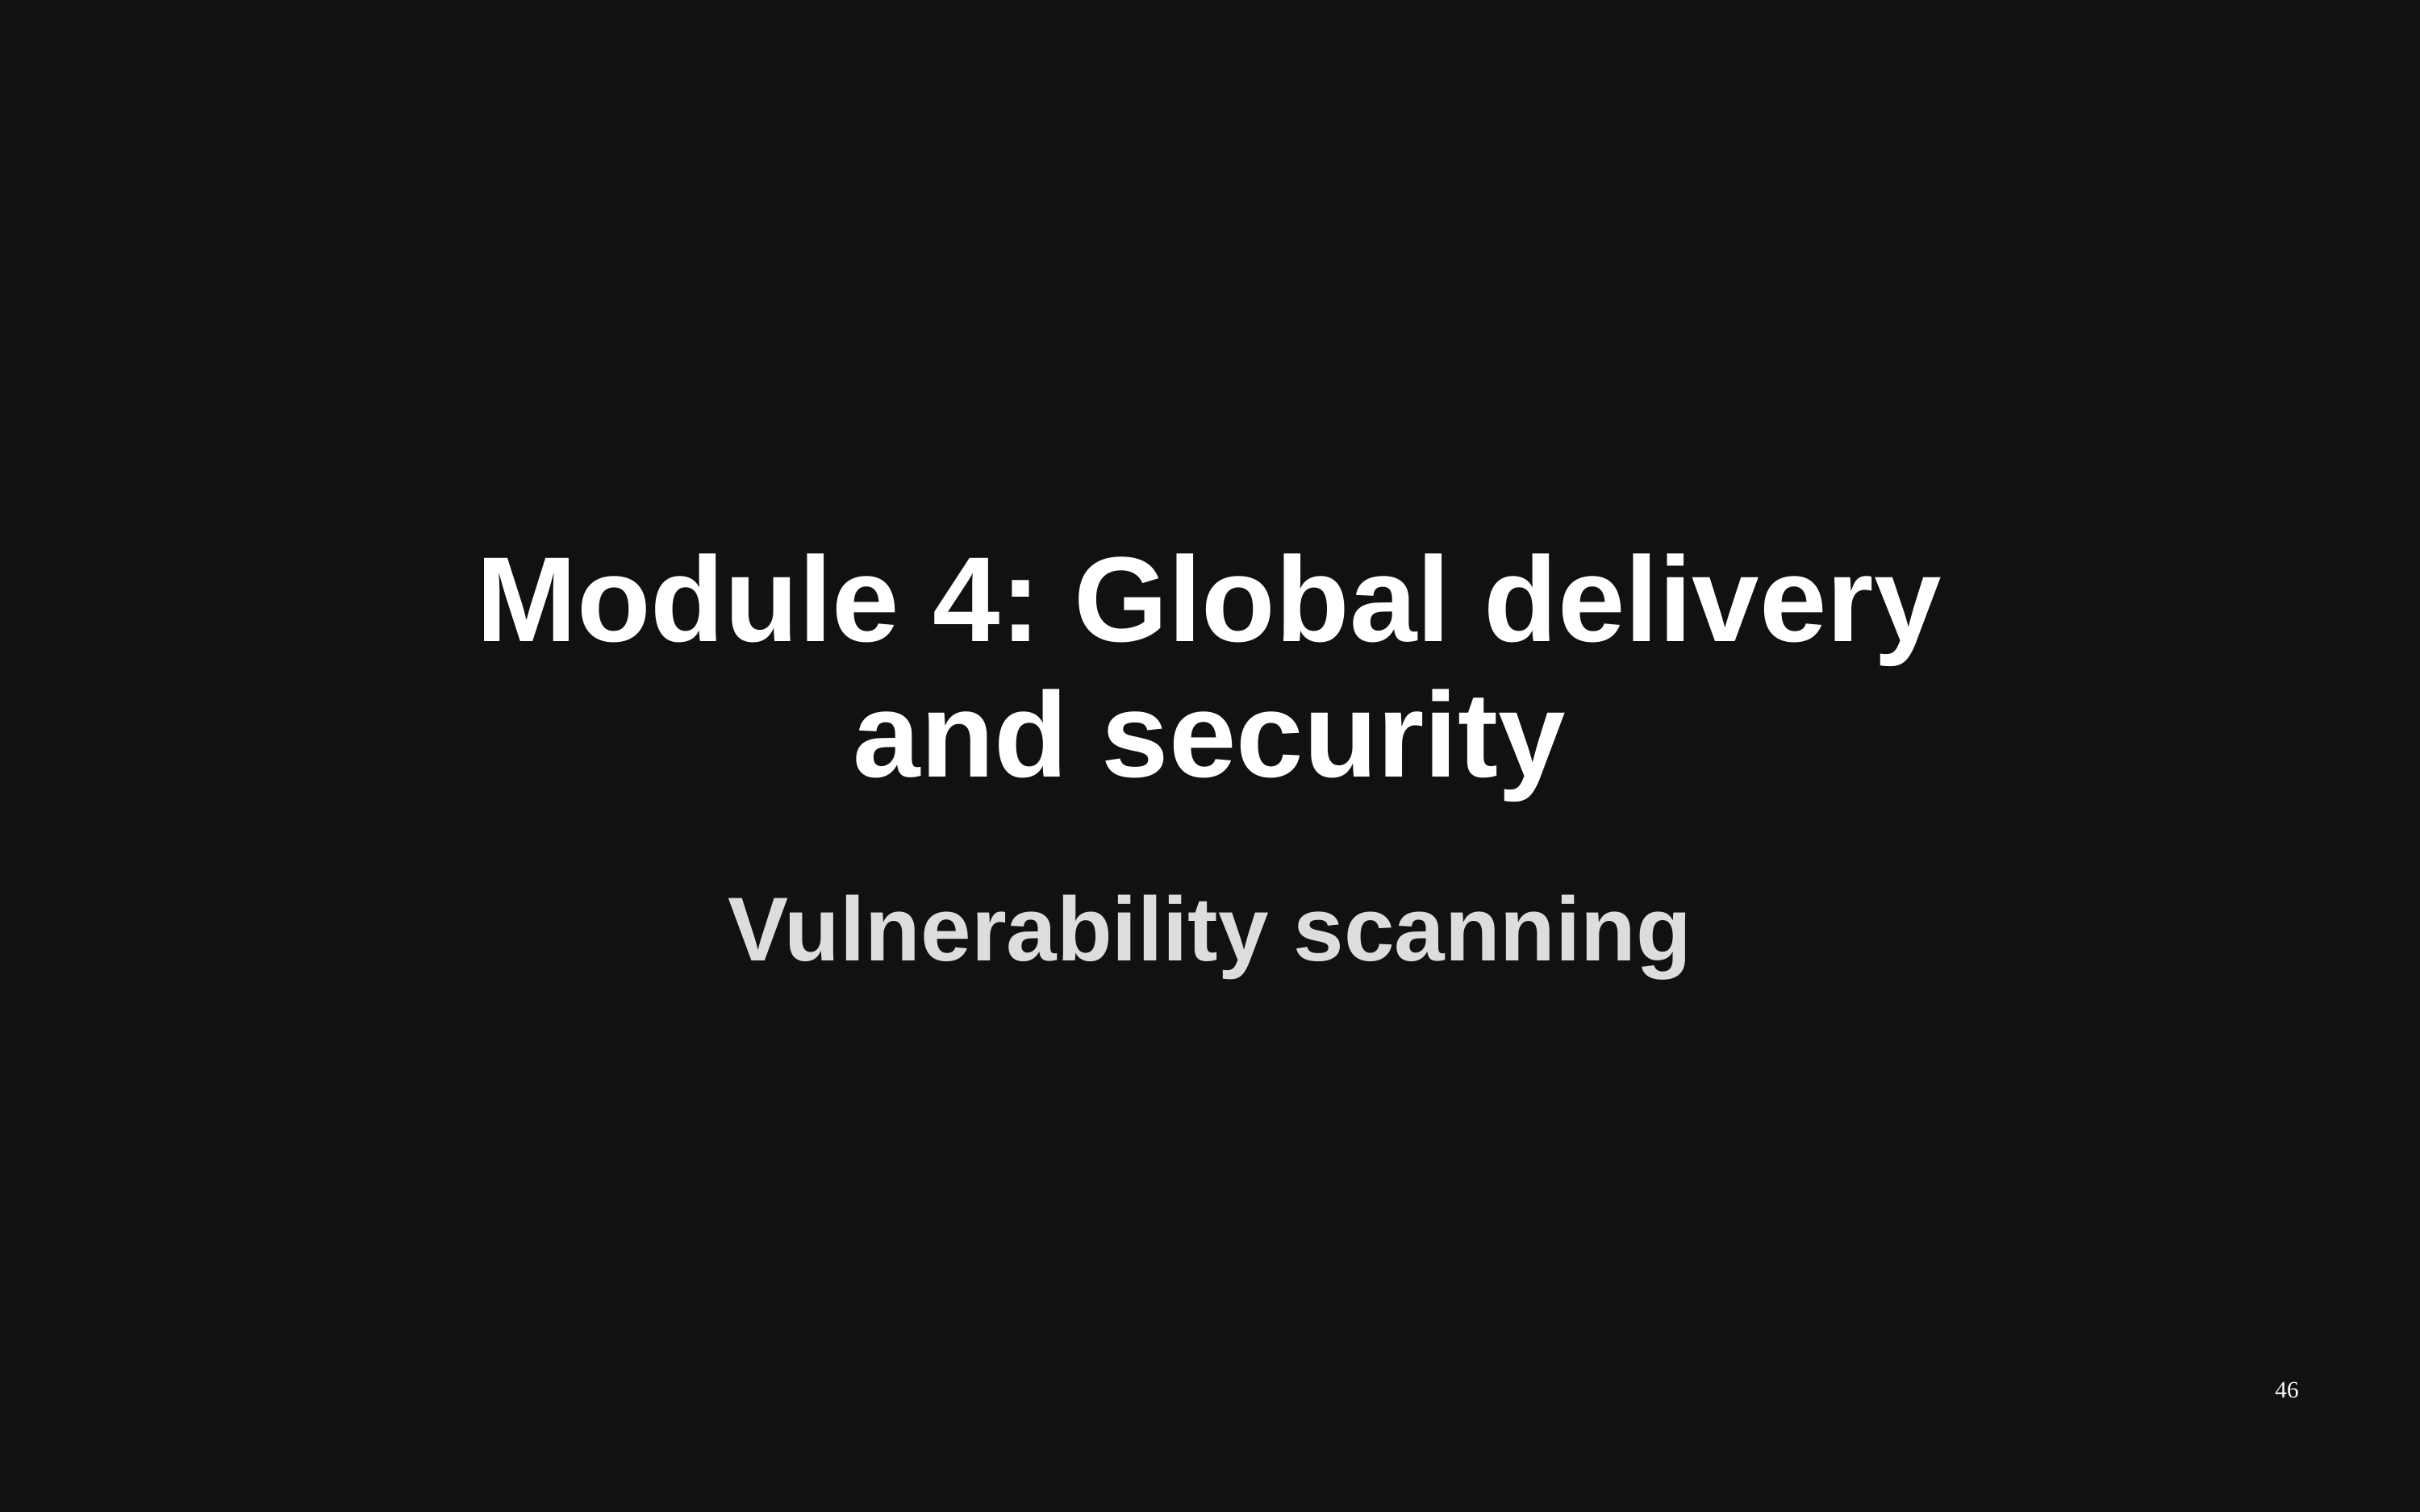

Module 4: Global delivery and security
Vulnerability scanning
46